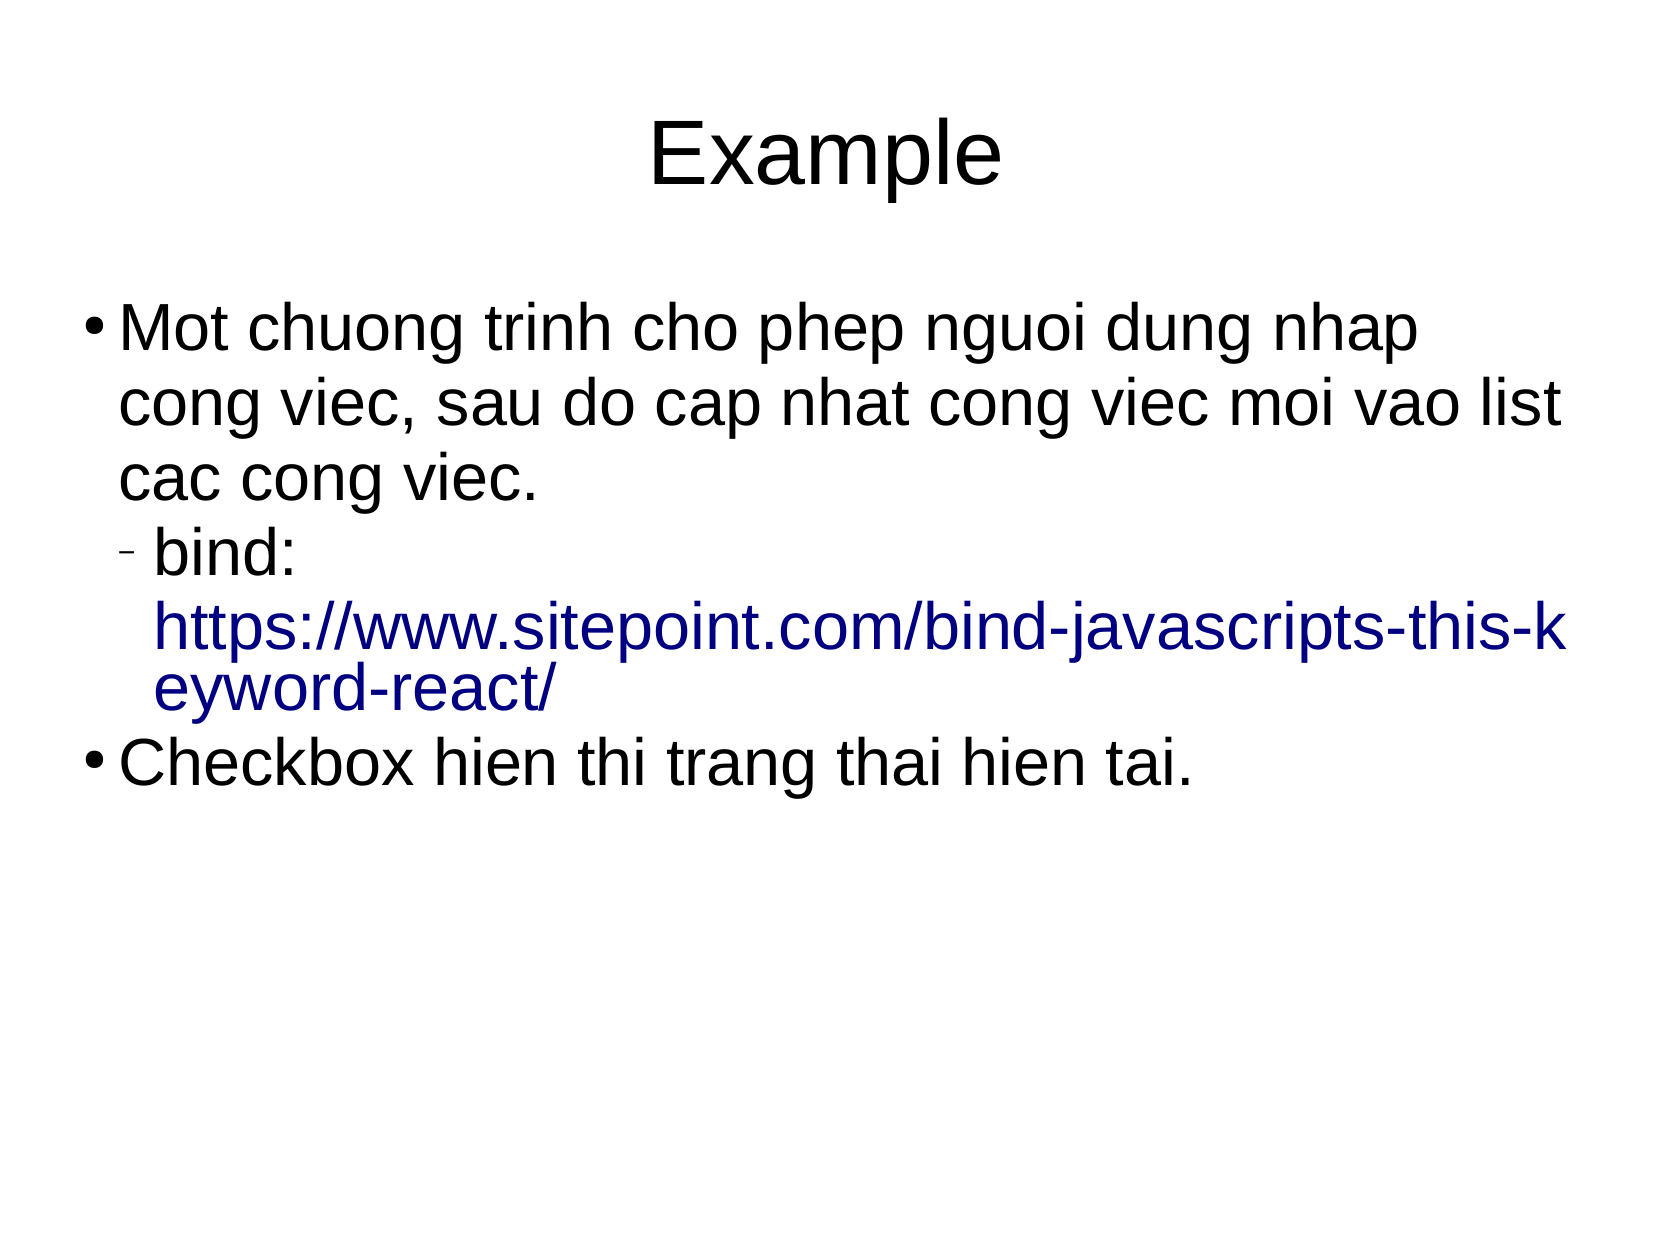

# Example
Mot chuong trinh cho phep nguoi dung nhap cong viec, sau do cap nhat cong viec moi vao list cac cong viec.
bind: https://www.sitepoint.com/bind-javascripts-this-keyword-react/
Checkbox hien thi trang thai hien tai.